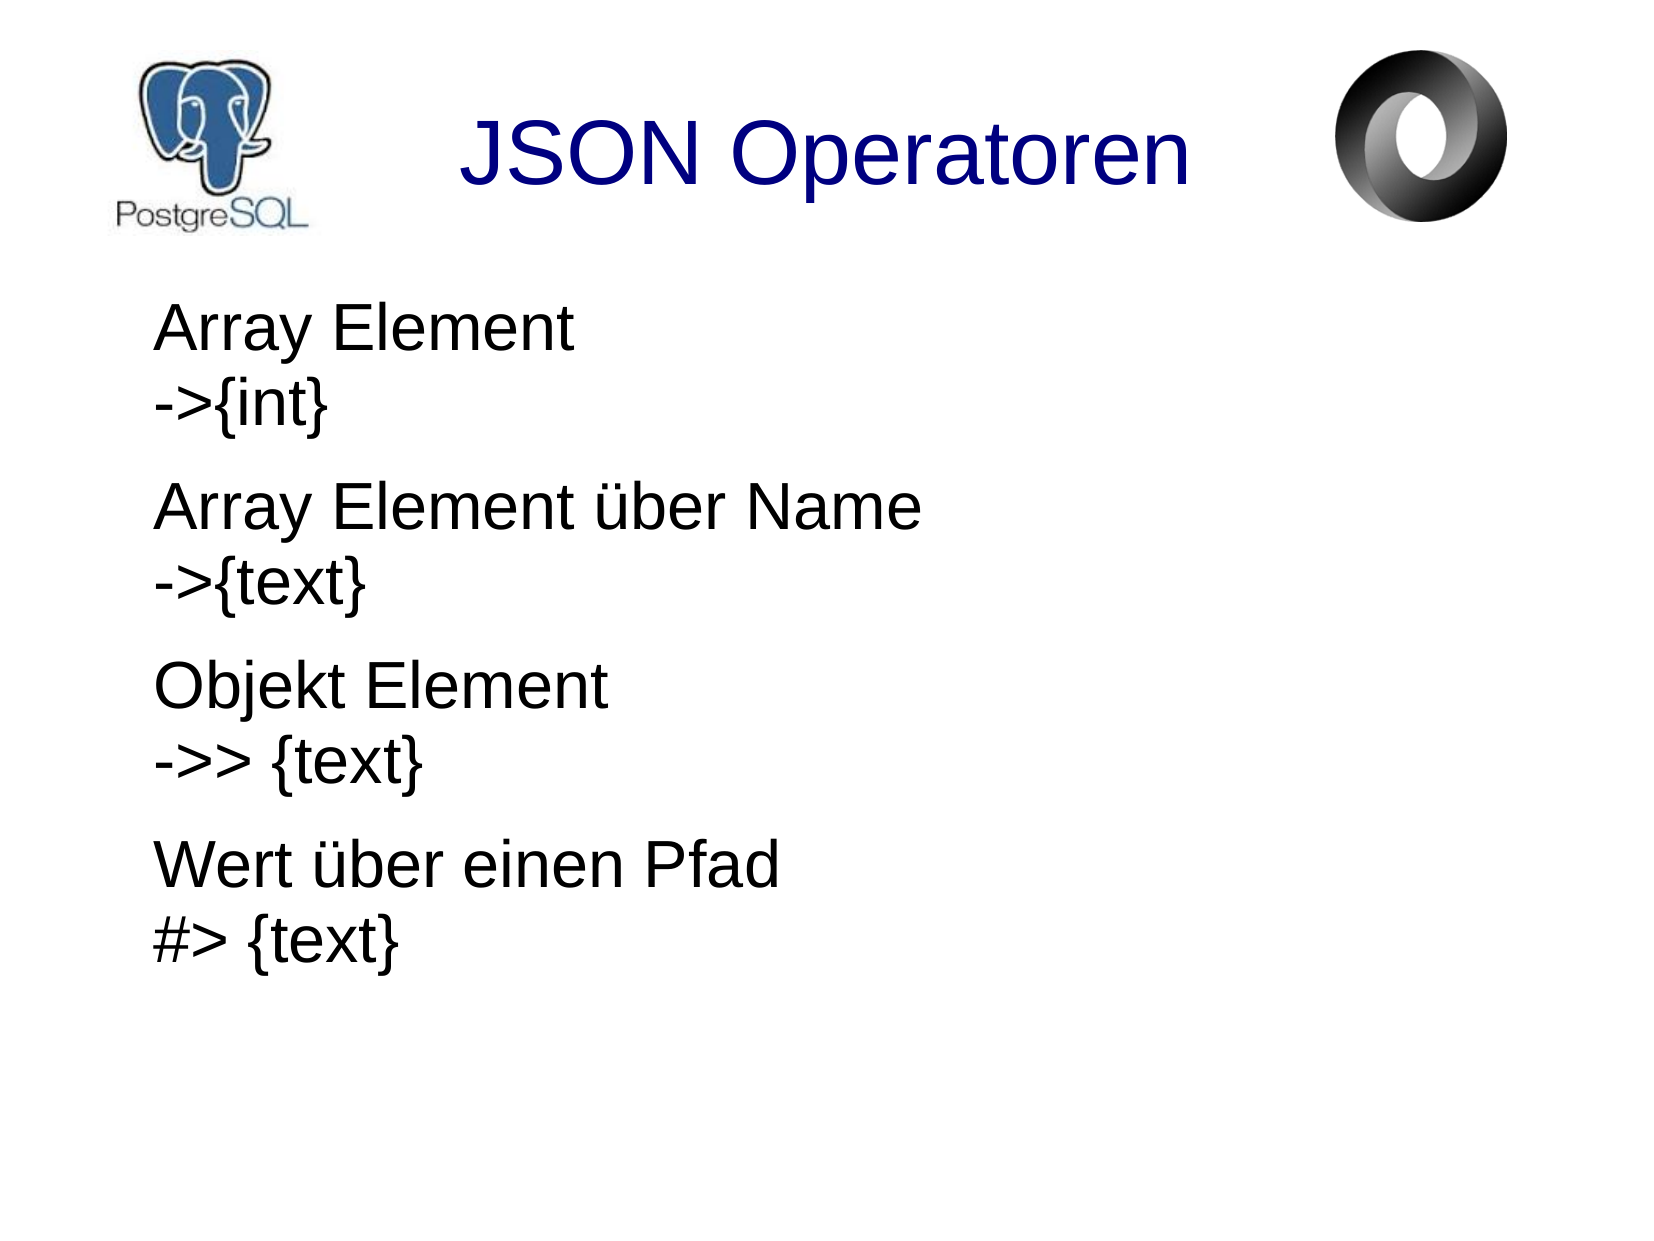

# JSON Operatoren
Array Element
->{int}
Array Element über Name
->{text}
Objekt Element
->> {text}
Wert über einen Pfad
#> {text}